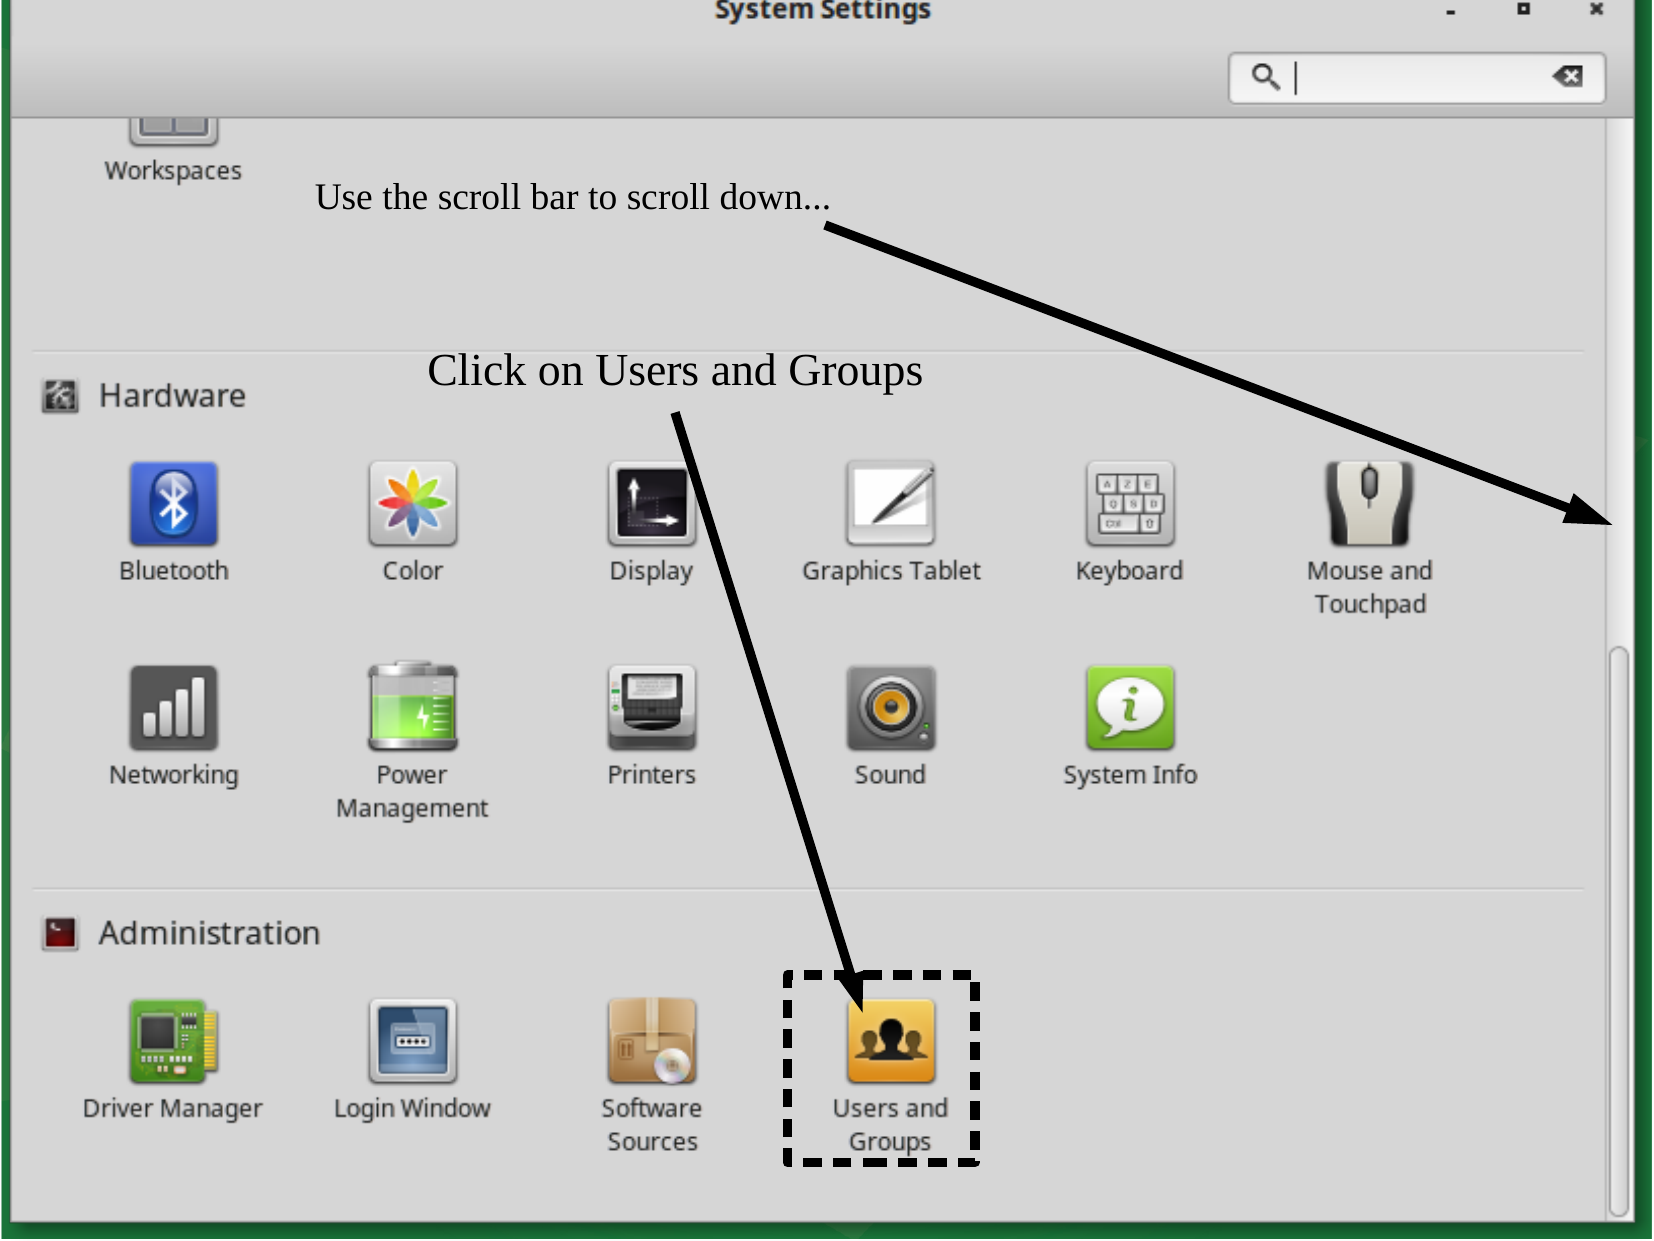

Use the scroll bar to scroll down...
Click on Users and Groups